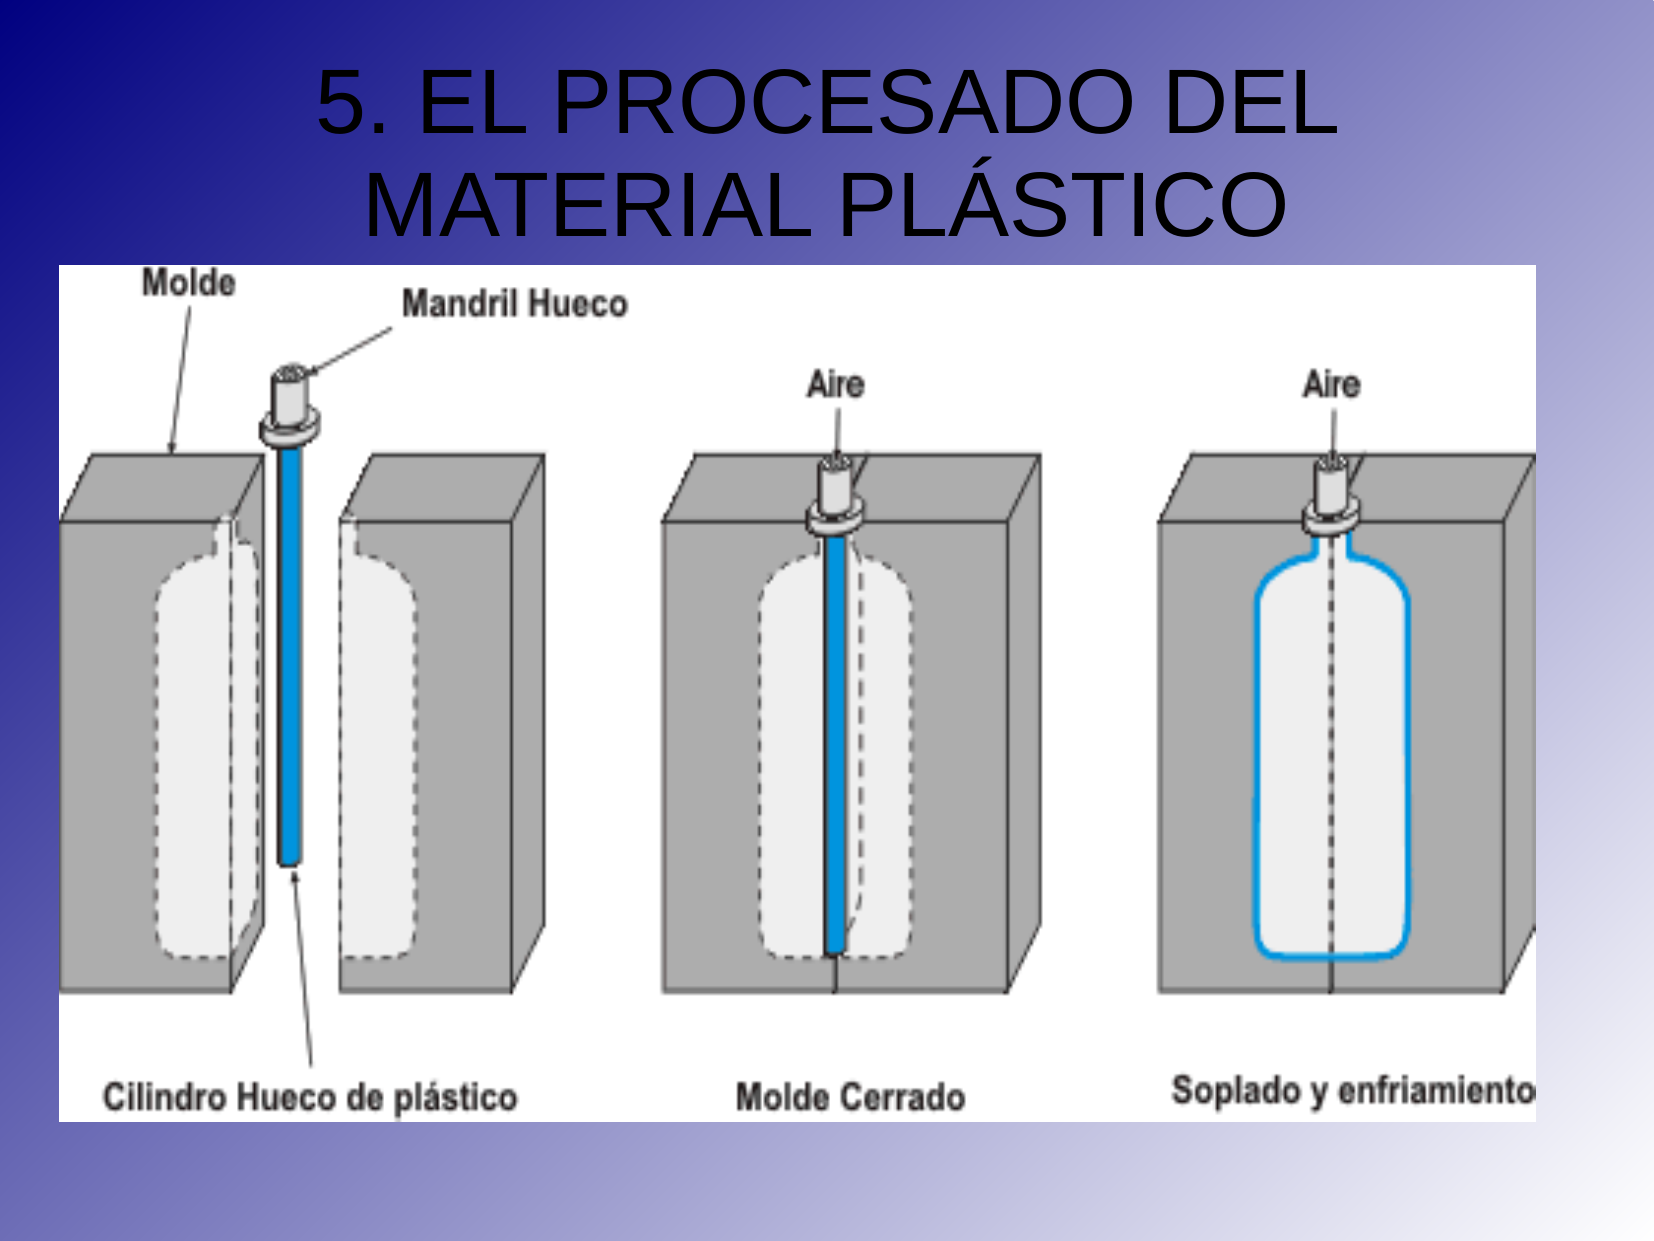

# 5. EL PROCESADO DEL MATERIAL PLÁSTICO
MOLDEADO POR SOPLADO: EN ESTA TÉCNICA, NORMALMENTE MEZCLADA CON ALGUNA DE LAS DOS ANTERIORES, SE CONSIGUEN FORMAS HUECAS. SE UTILIZAN PREFORMAS QUE SE CALIENTAN Y AHUECAN POR CHORRO DE AIRE.